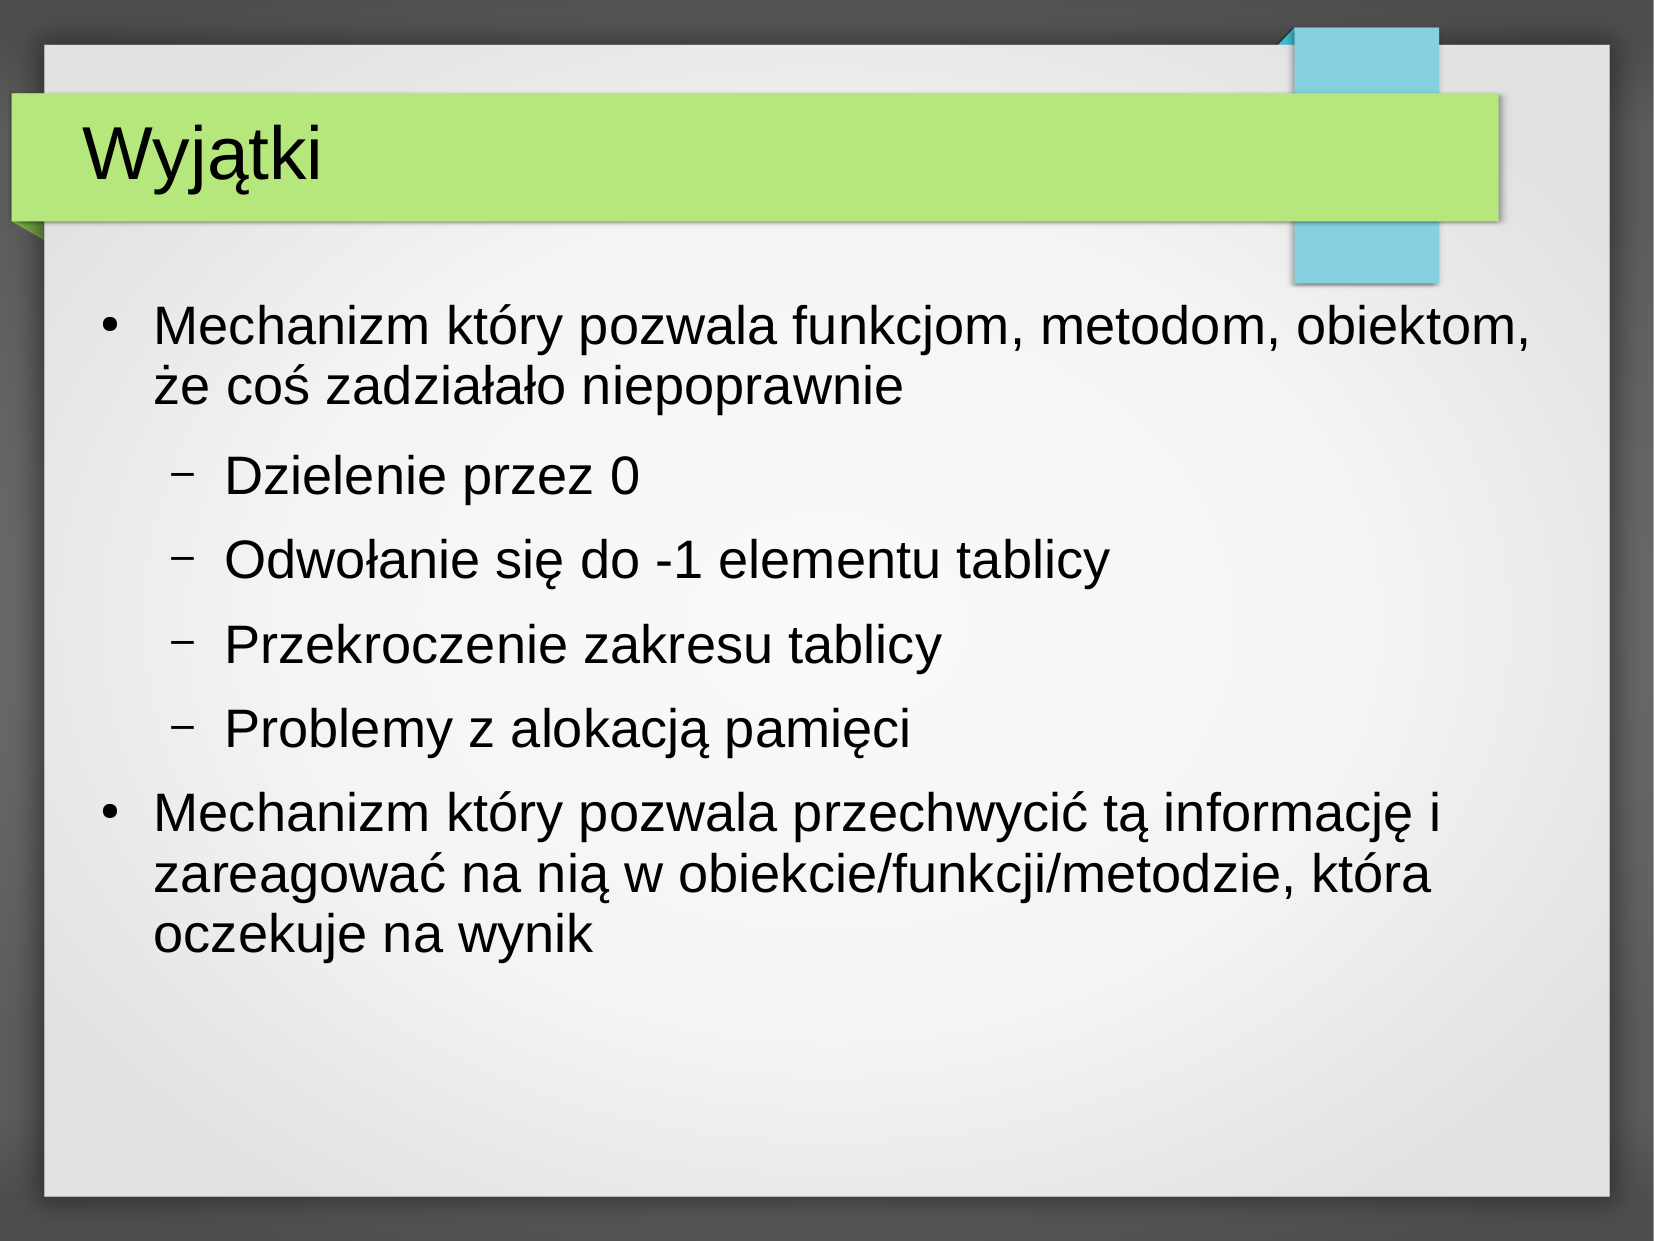

# Wyjątki
Mechanizm który pozwala funkcjom, metodom, obiektom, że coś zadziałało niepoprawnie
Dzielenie przez 0
Odwołanie się do -1 elementu tablicy
Przekroczenie zakresu tablicy
Problemy z alokacją pamięci
Mechanizm który pozwala przechwycić tą informację i zareagować na nią w obiekcie/funkcji/metodzie, która oczekuje na wynik